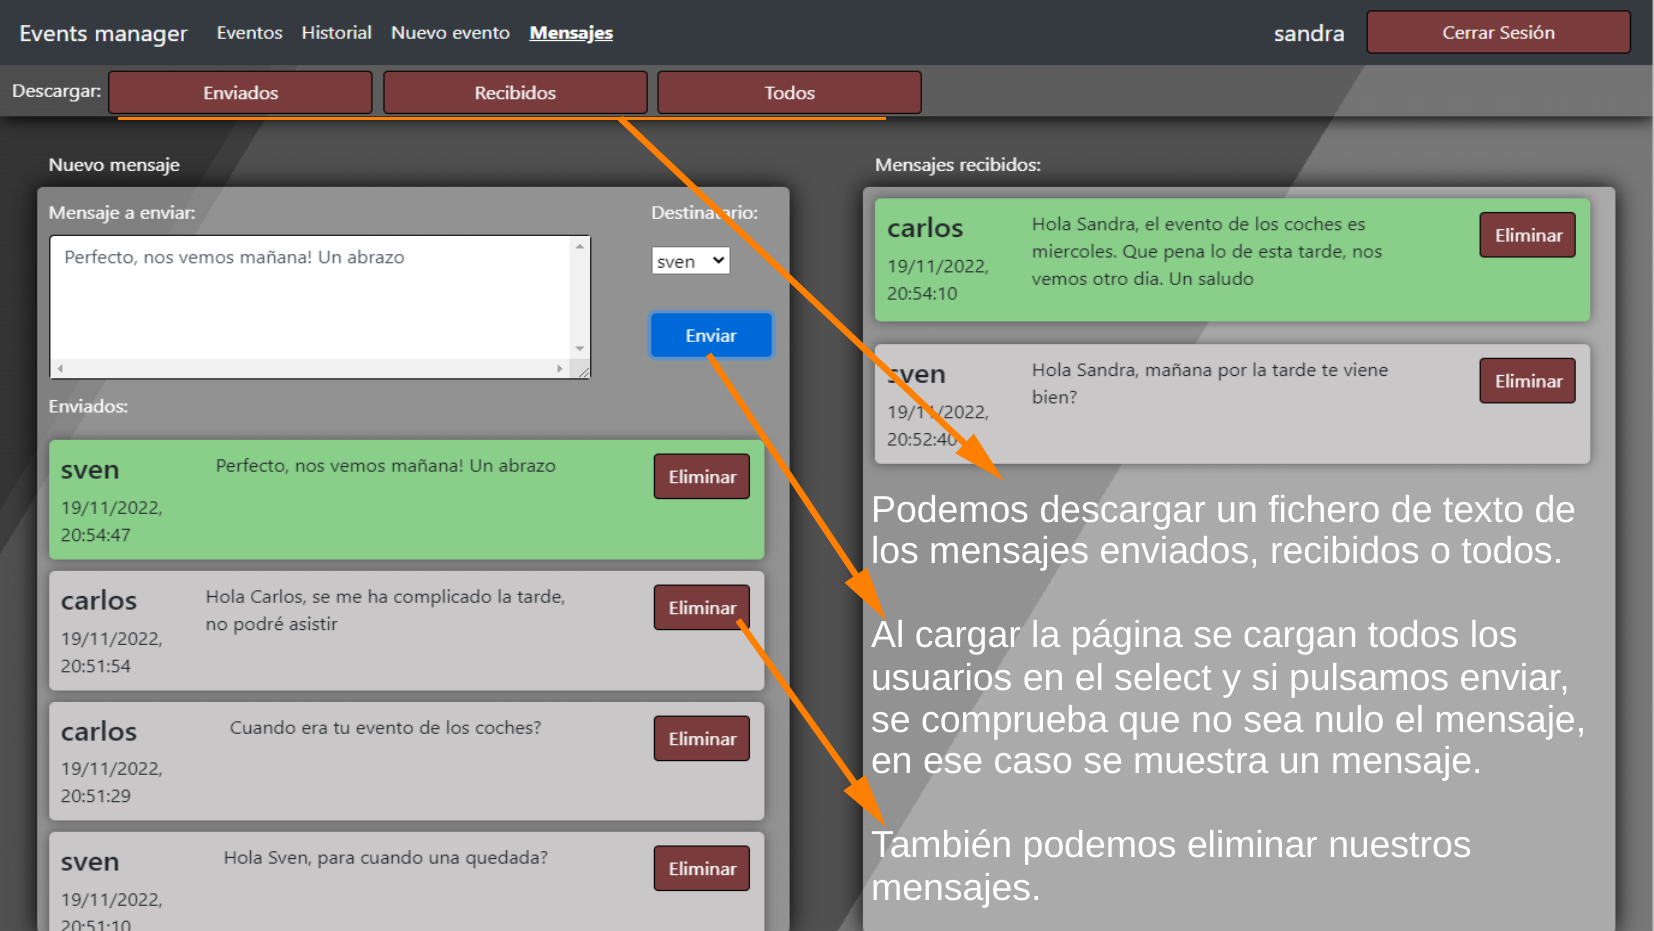

Podemos descargar un fichero de texto de los mensajes enviados, recibidos o todos.
Al cargar la página se cargan todos los usuarios en el select y si pulsamos enviar, se comprueba que no sea nulo el mensaje, en ese caso se muestra un mensaje.
También podemos eliminar nuestros mensajes.